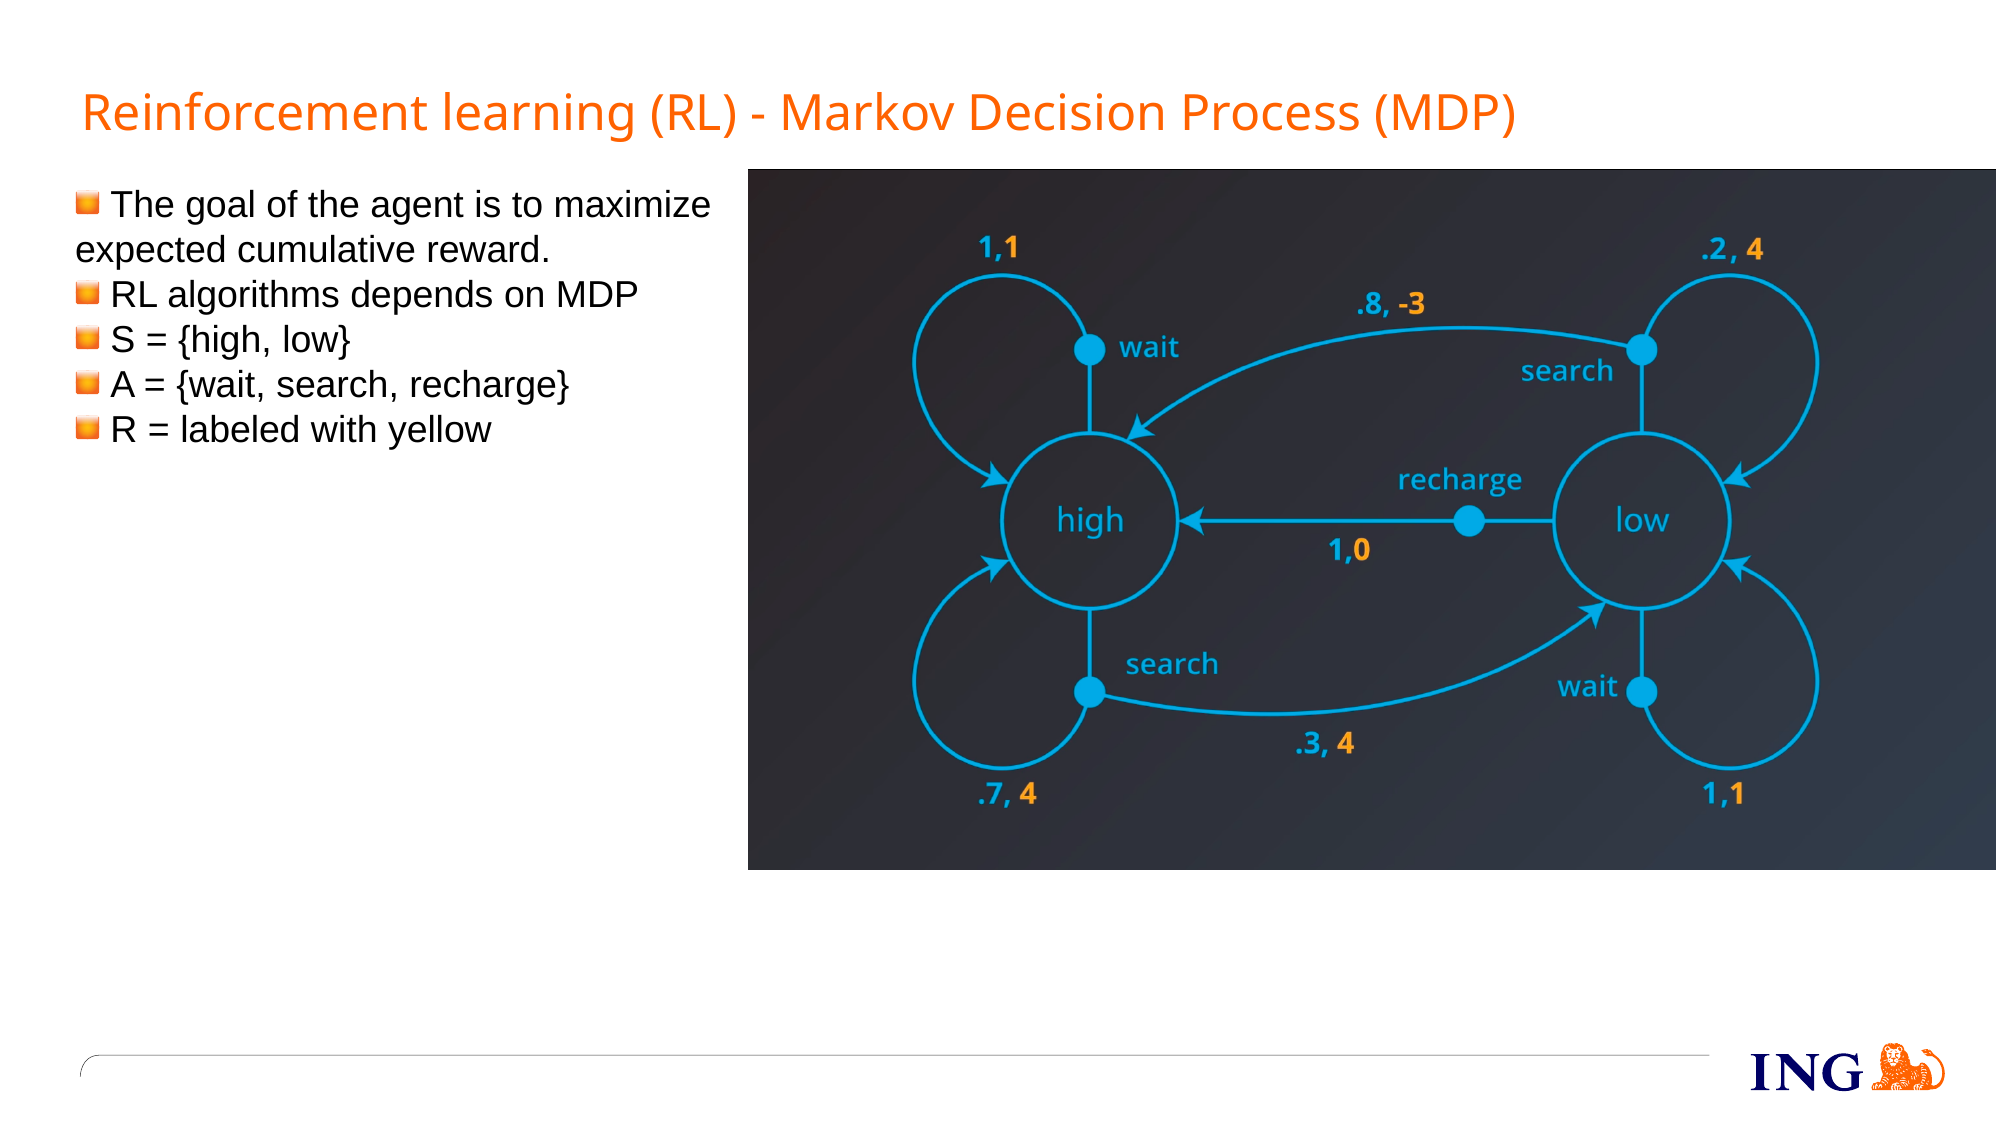

Reinforcement learning (RL) - Markov Decision Process (MDP)
 The goal of the agent is to maximize expected cumulative reward.
 RL algorithms depends on MDP
 S = {high, low}
 A = {wait, search, recharge}
 R = labeled with yellow